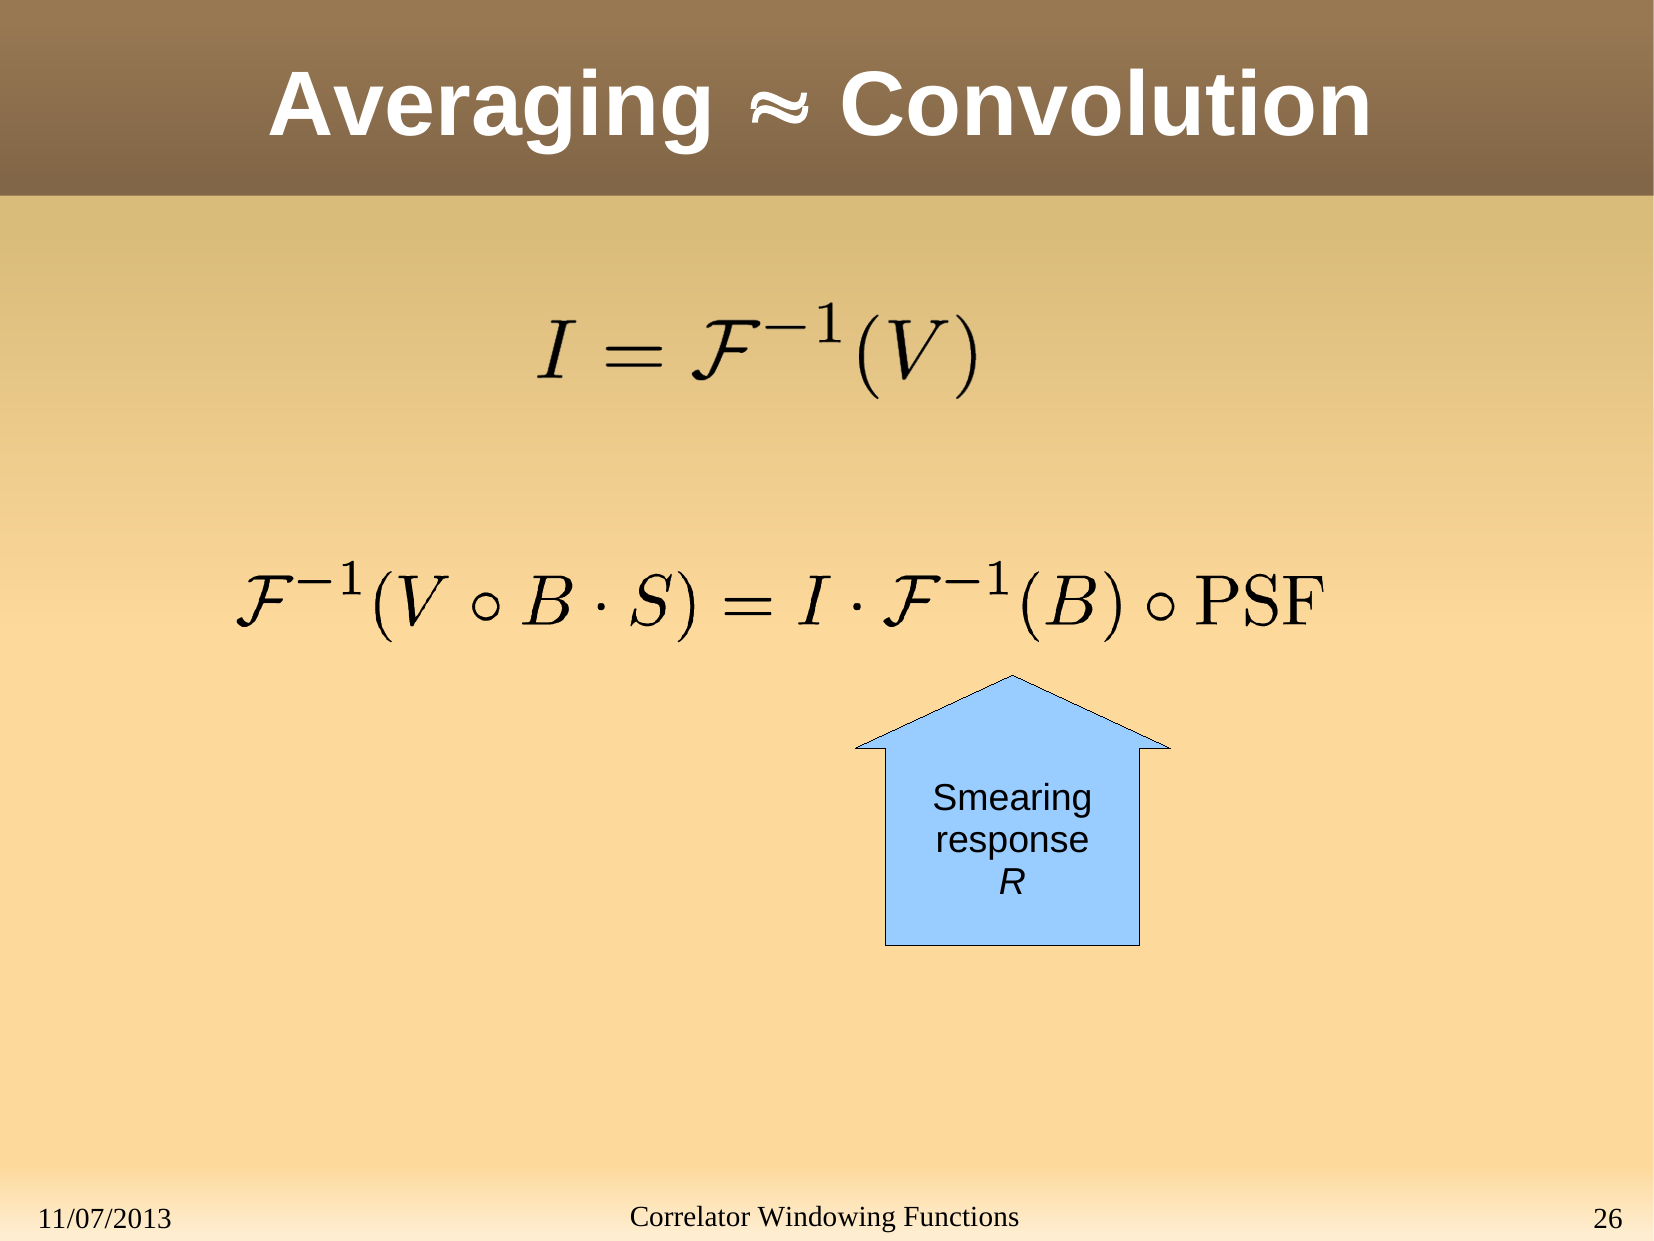

# Averaging ≈ Convolution
Smearing
response
R
Correlator Windowing Functions
11/07/2013
26